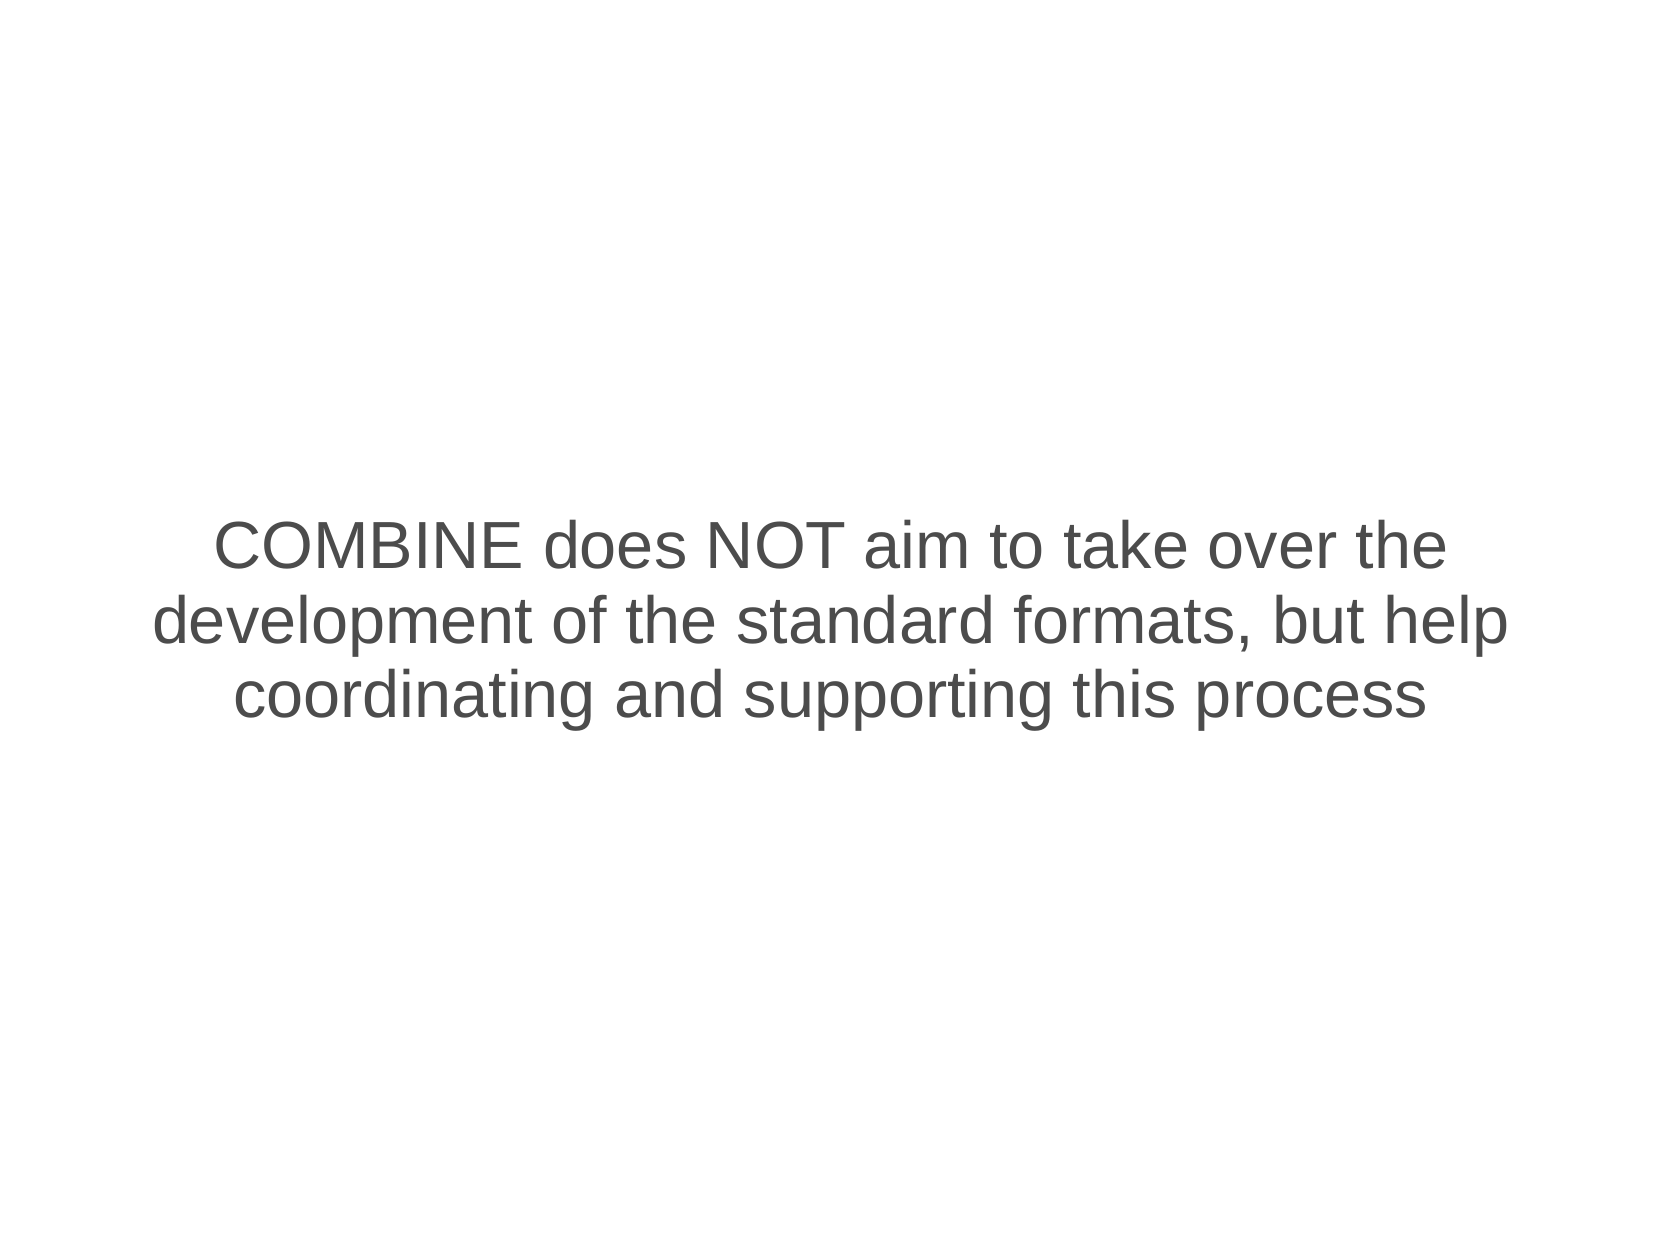

# COMBINE does NOT aim to take over the development of the standard formats, but help coordinating and supporting this process